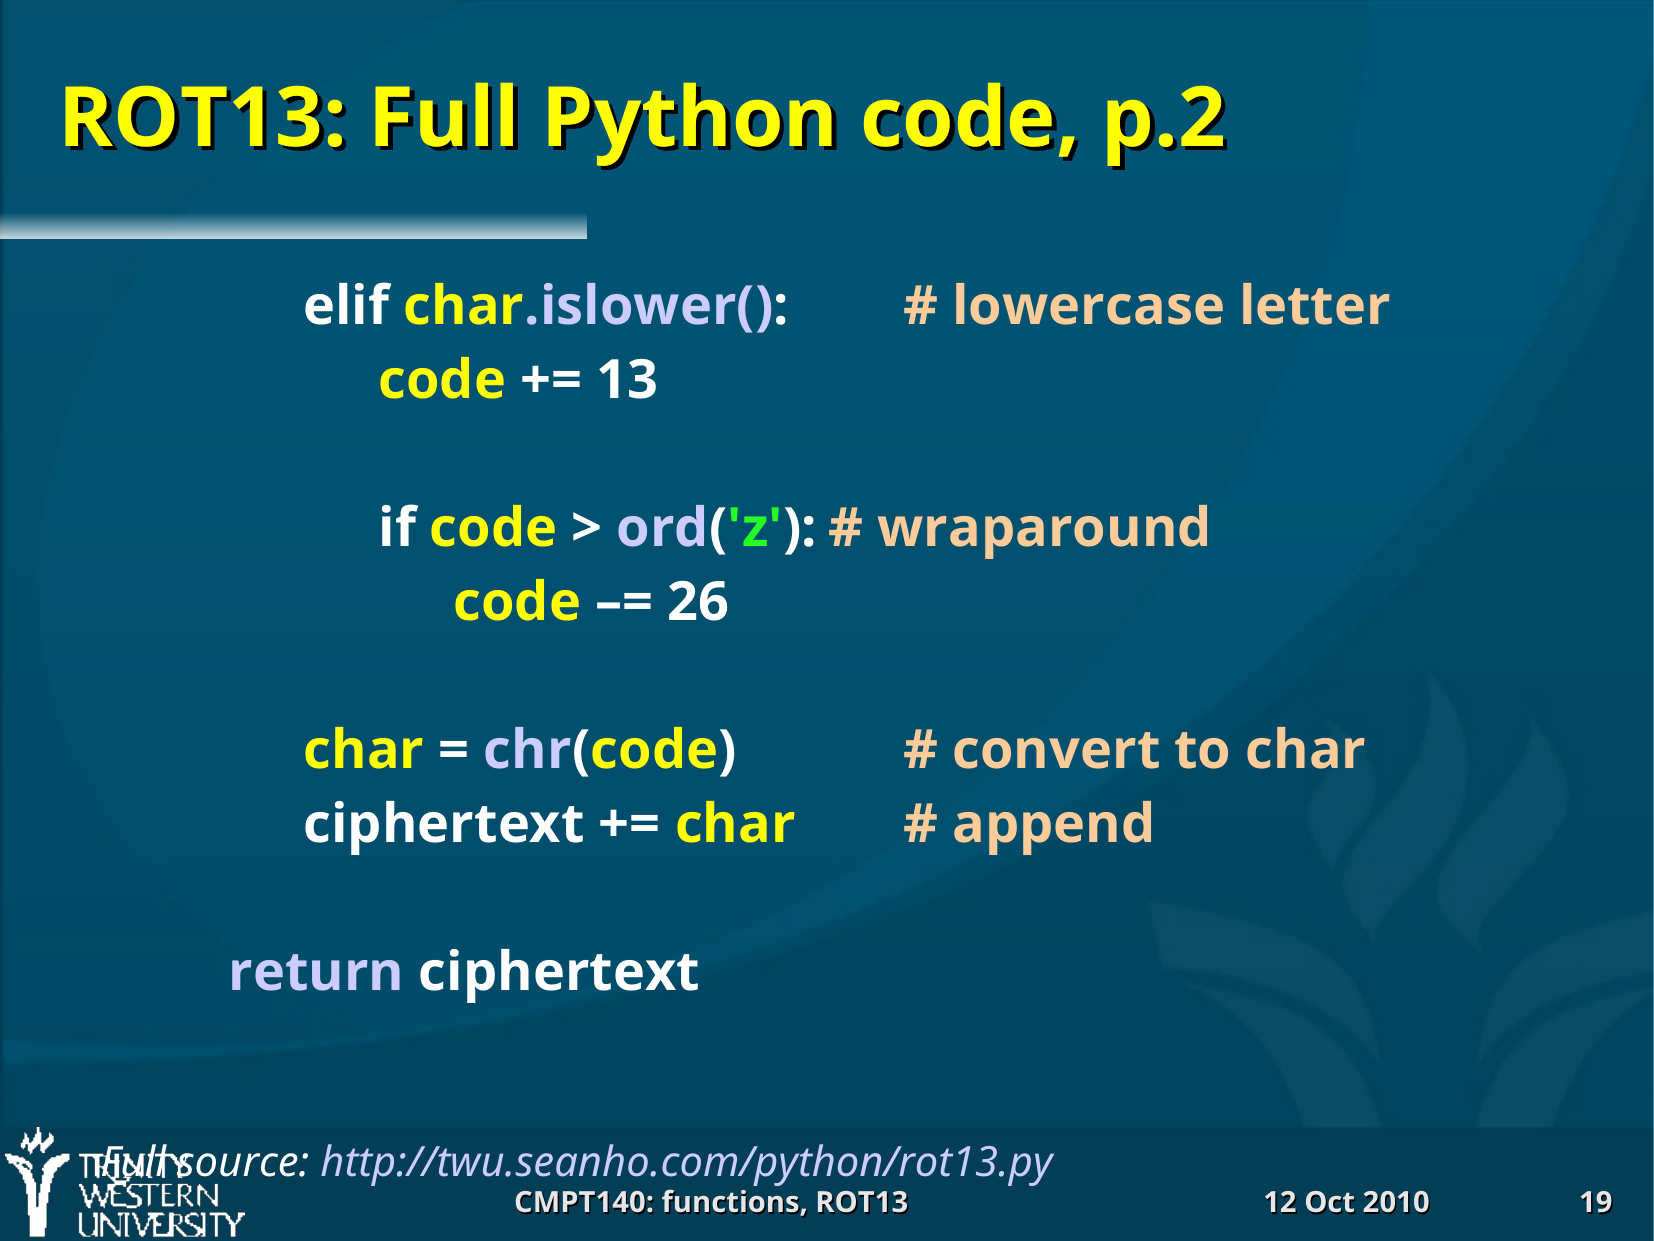

# ROT13: Full Python code, p.2
		elif char.islower():		# lowercase letter
			code += 13
			if code > ord('z'):	# wraparound
				code –= 26
		char = chr(code)			# convert to char
		ciphertext += char		# append
	return ciphertext
Full source: http://twu.seanho.com/python/rot13.py
CMPT140: functions, ROT13
12 Oct 2010
19